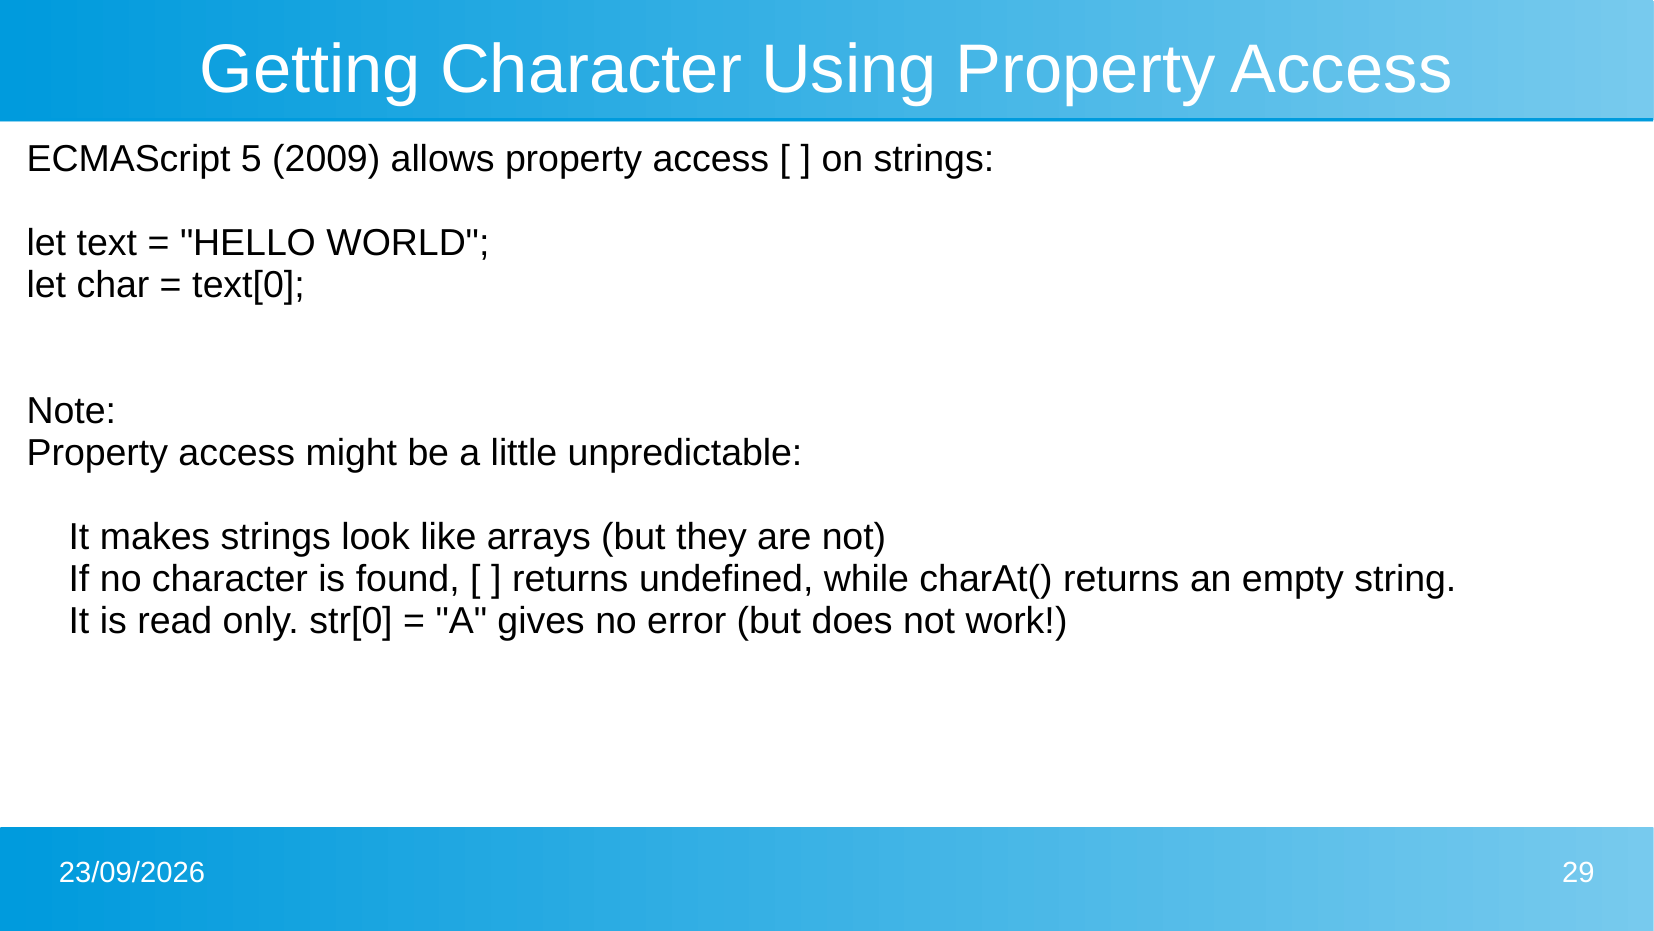

# Getting Character Using Property Access
ECMAScript 5 (2009) allows property access [ ] on strings:
let text = "HELLO WORLD";
let char = text[0];
Note:
Property access might be a little unpredictable:
 It makes strings look like arrays (but they are not)
 If no character is found, [ ] returns undefined, while charAt() returns an empty string.
 It is read only. str[0] = "A" gives no error (but does not work!)
29